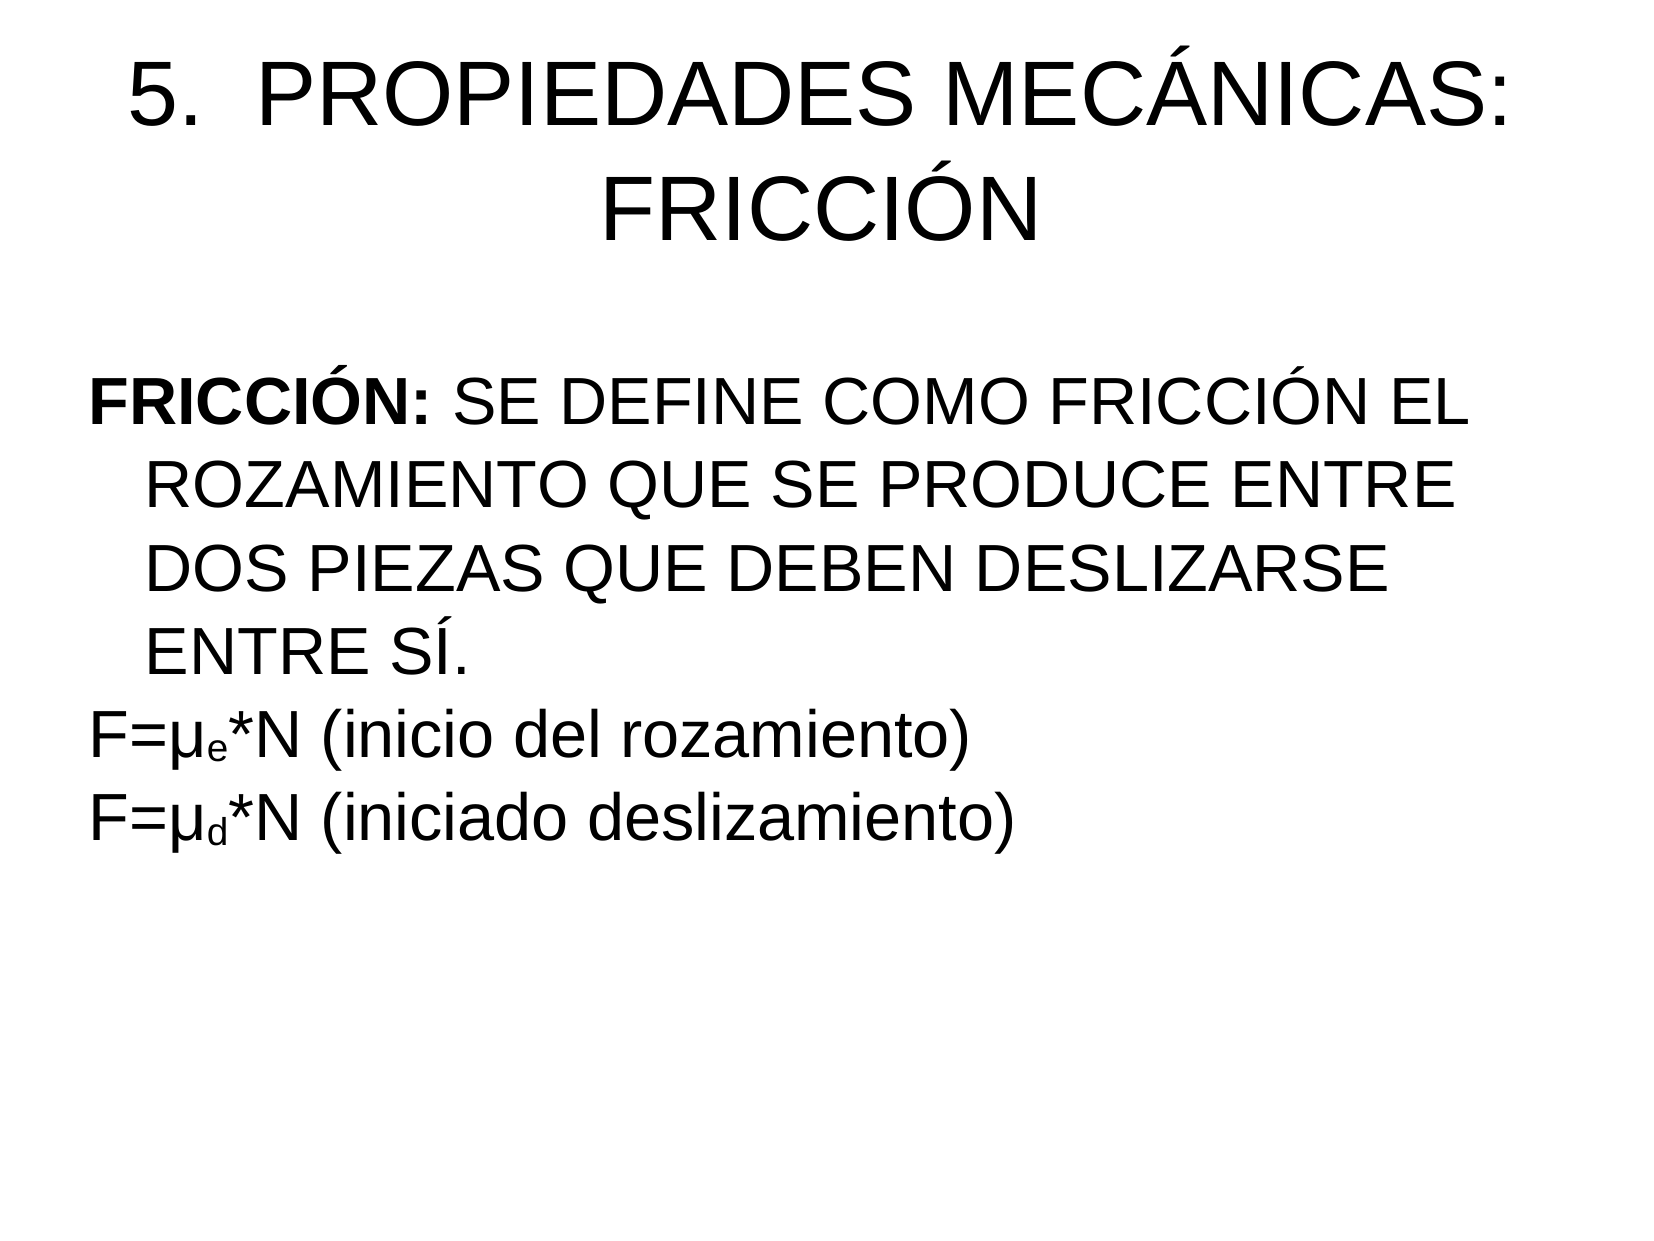

5. PROPIEDADES MECÁNICAS: FRICCIÓN
# FRICCIÓN: SE DEFINE COMO FRICCIÓN EL ROZAMIENTO QUE SE PRODUCE ENTRE DOS PIEZAS QUE DEBEN DESLIZARSE ENTRE SÍ.
F=μe*N (inicio del rozamiento)
F=μd*N (iniciado deslizamiento)